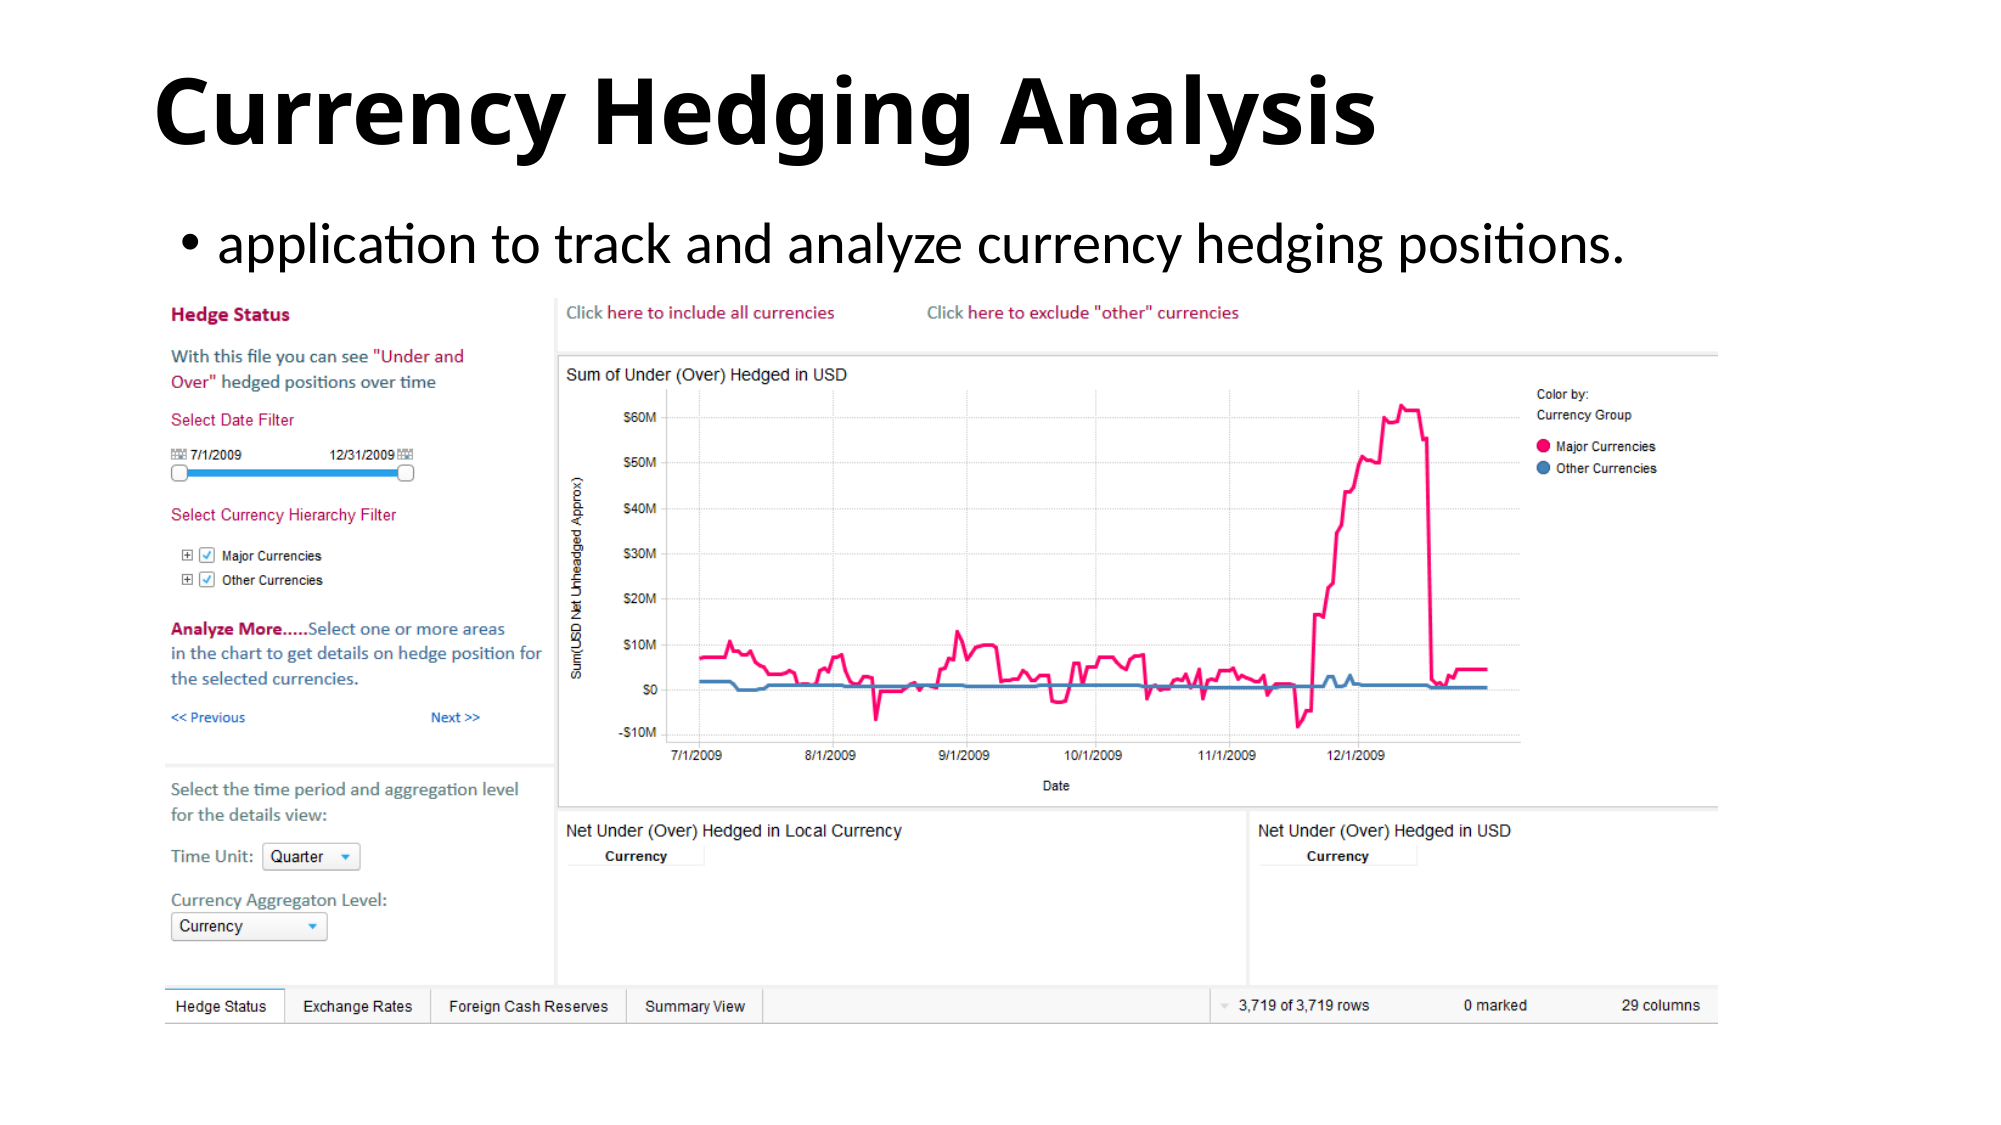

# Currency Hedging Analysis
application to track and analyze currency hedging positions.